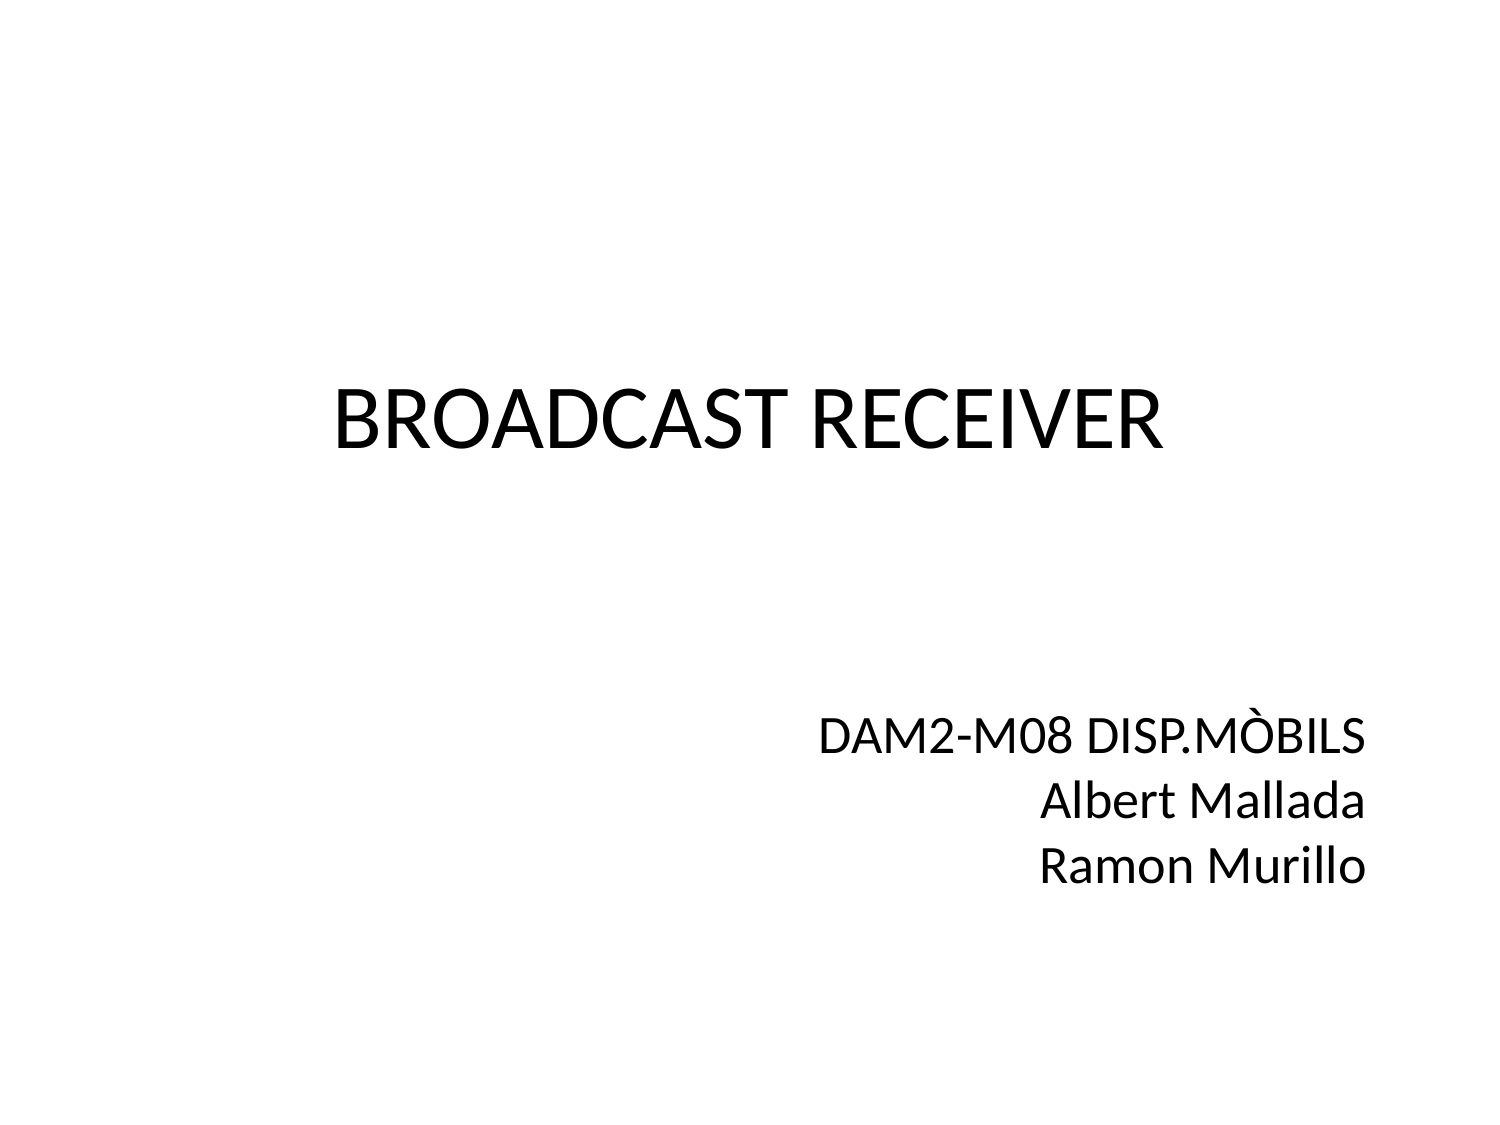

# BROADCAST RECEIVER
DAM2-M08 DISP.MÒBILS
Albert Mallada
Ramon Murillo